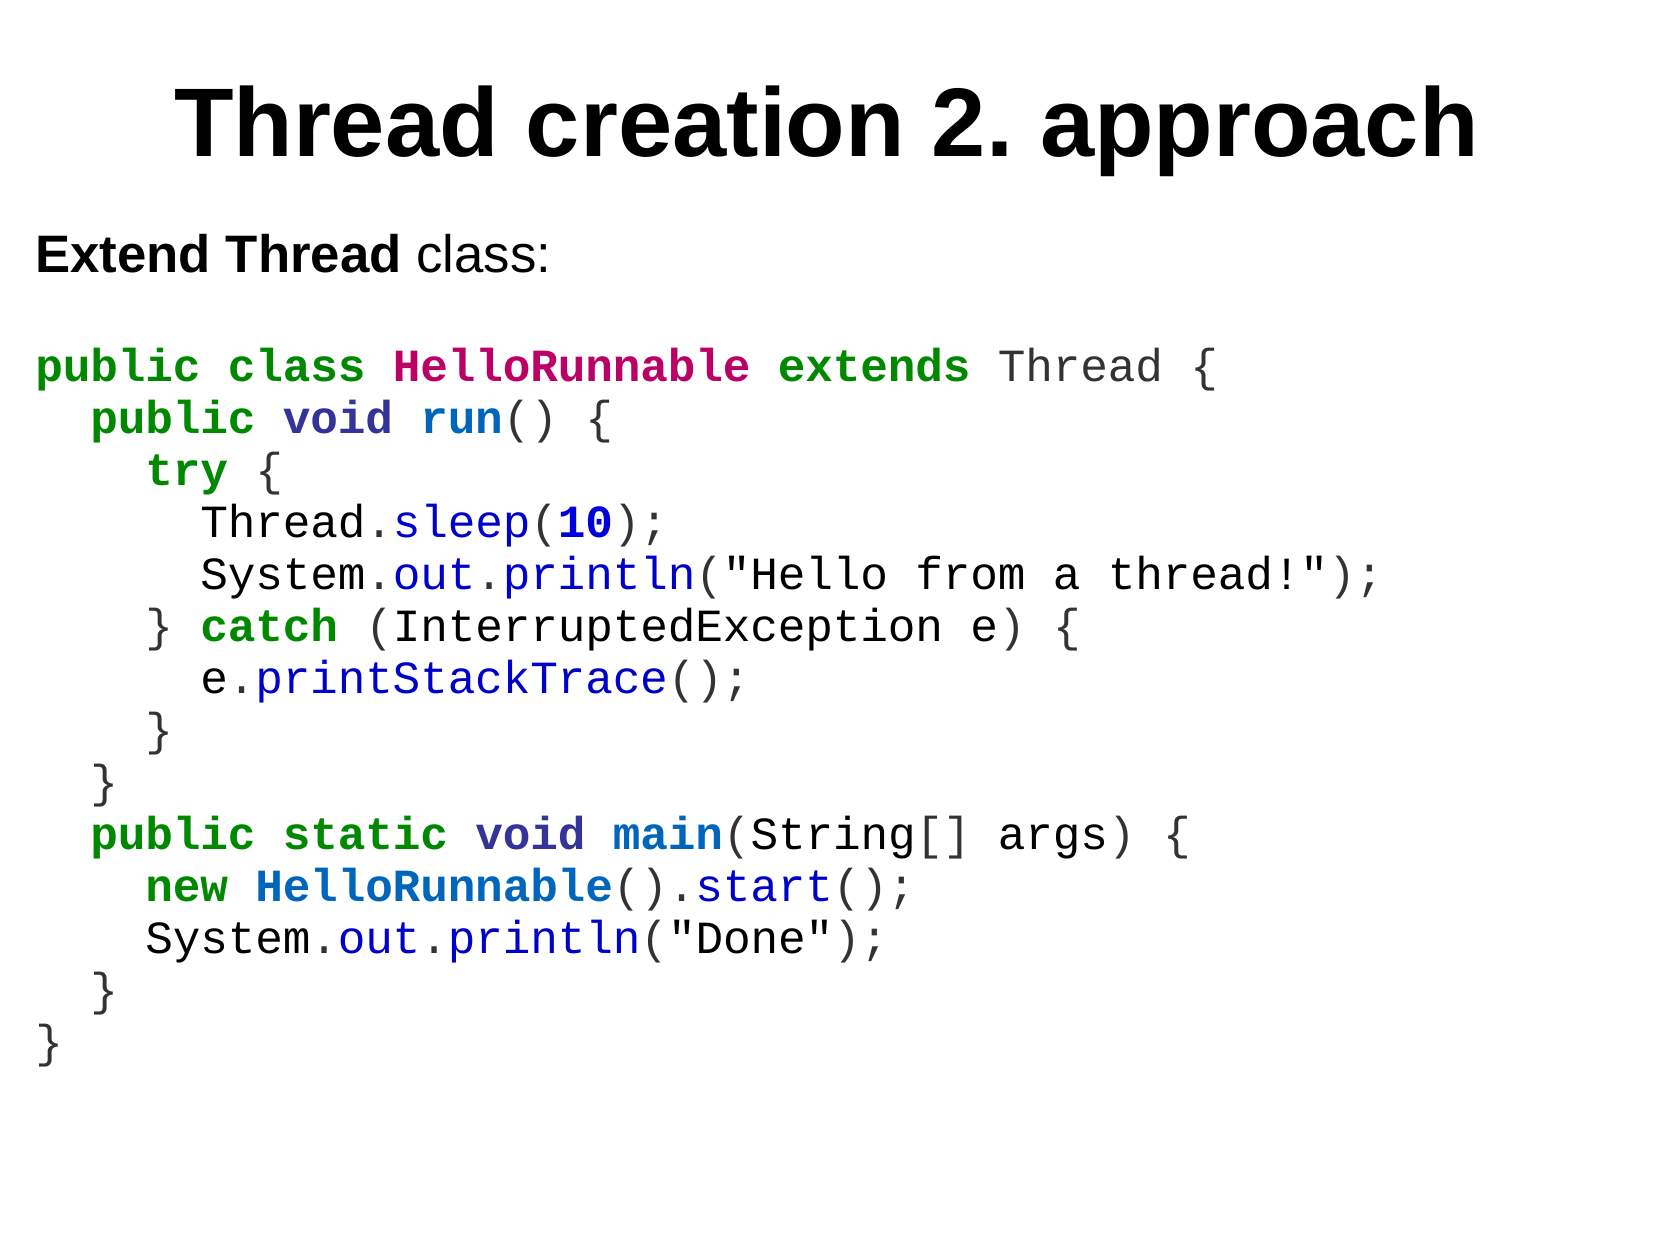

# Thread creation 2. approach
Extend Thread class:
public class HelloRunnable extends Thread {
 public void run() {
 try {
 Thread.sleep(10);
 System.out.println("Hello from a thread!");
 } catch (InterruptedException e) {
 e.printStackTrace();
 }
 }
 public static void main(String[] args) {
 new HelloRunnable().start();
 System.out.println("Done");
 }
}